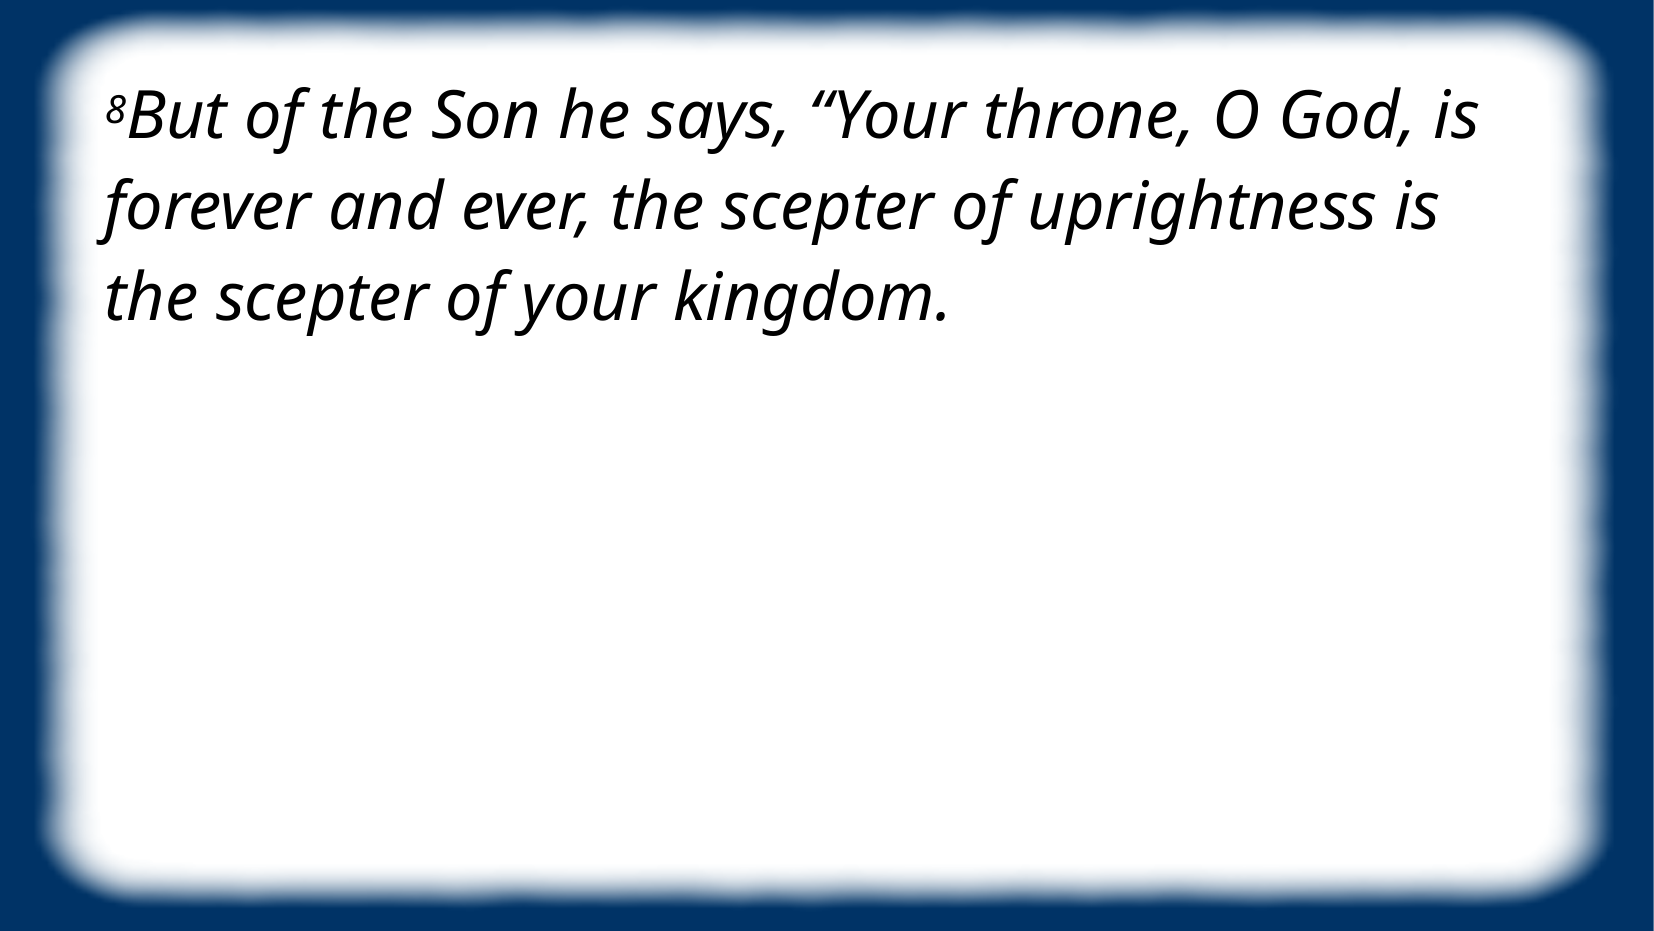

8But of the Son he says, “Your throne, O God, is forever and ever, the scepter of uprightness is the scepter of your kingdom.